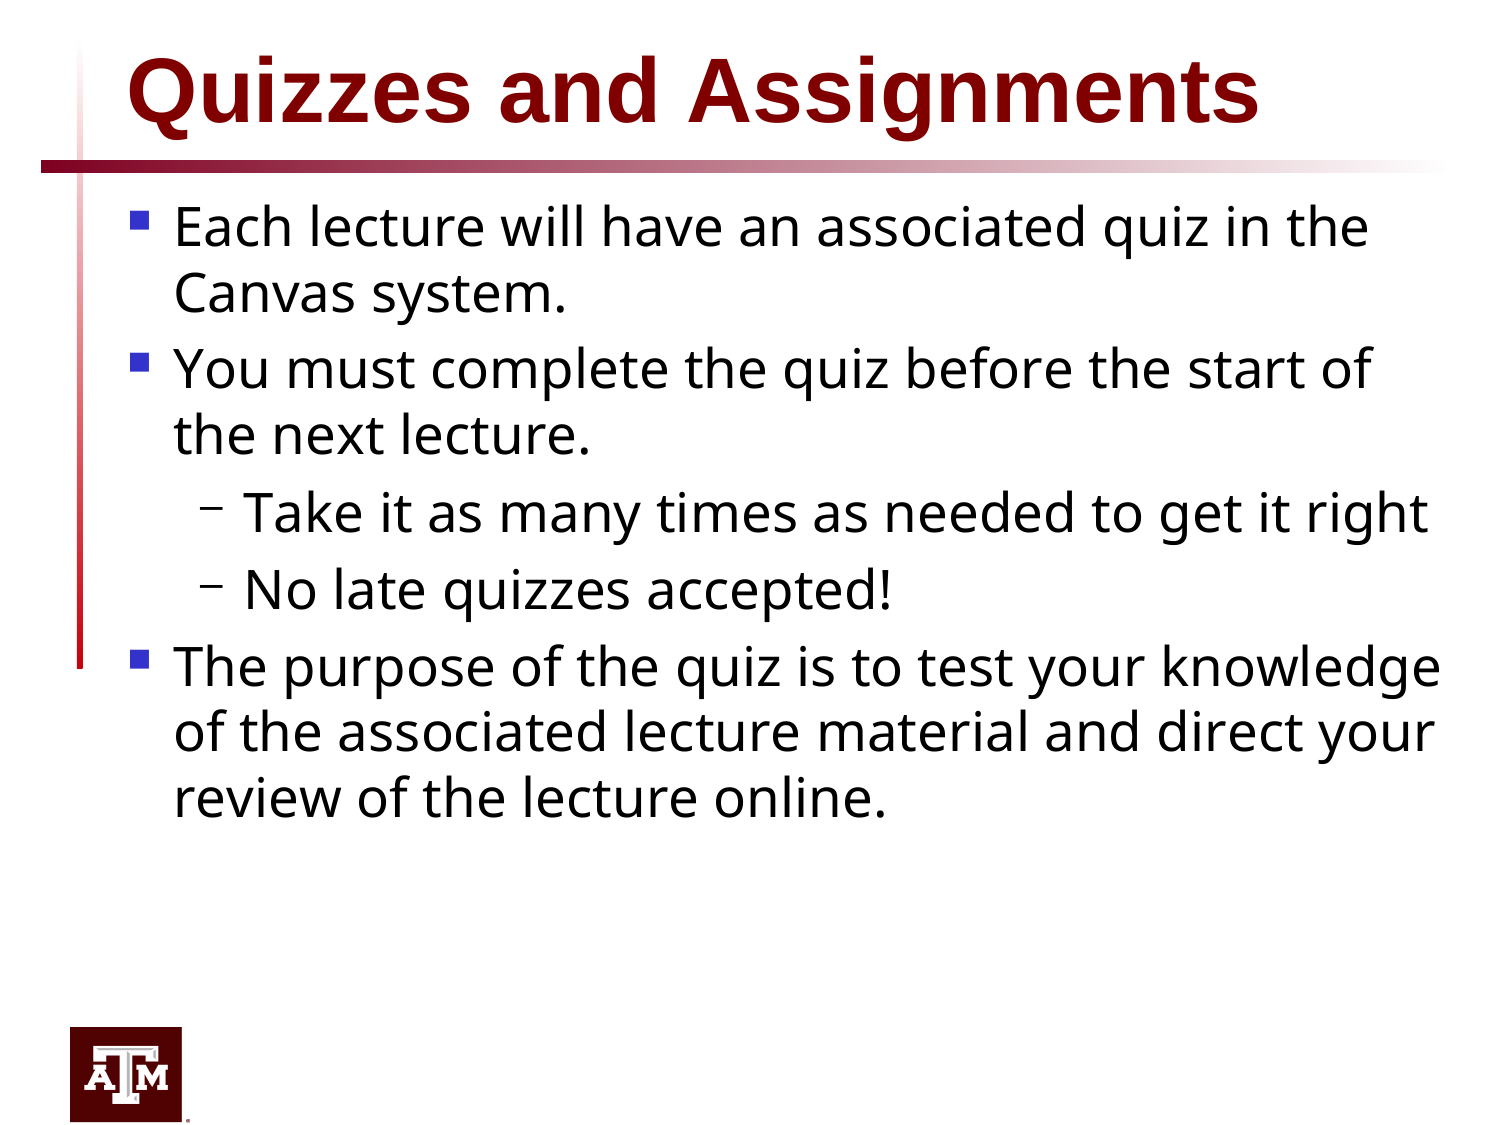

# Quizzes and Assignments
Each lecture will have an associated quiz in the Canvas system.
You must complete the quiz before the start of the next lecture.
Take it as many times as needed to get it right
No late quizzes accepted!
The purpose of the quiz is to test your knowledge of the associated lecture material and direct your review of the lecture online.